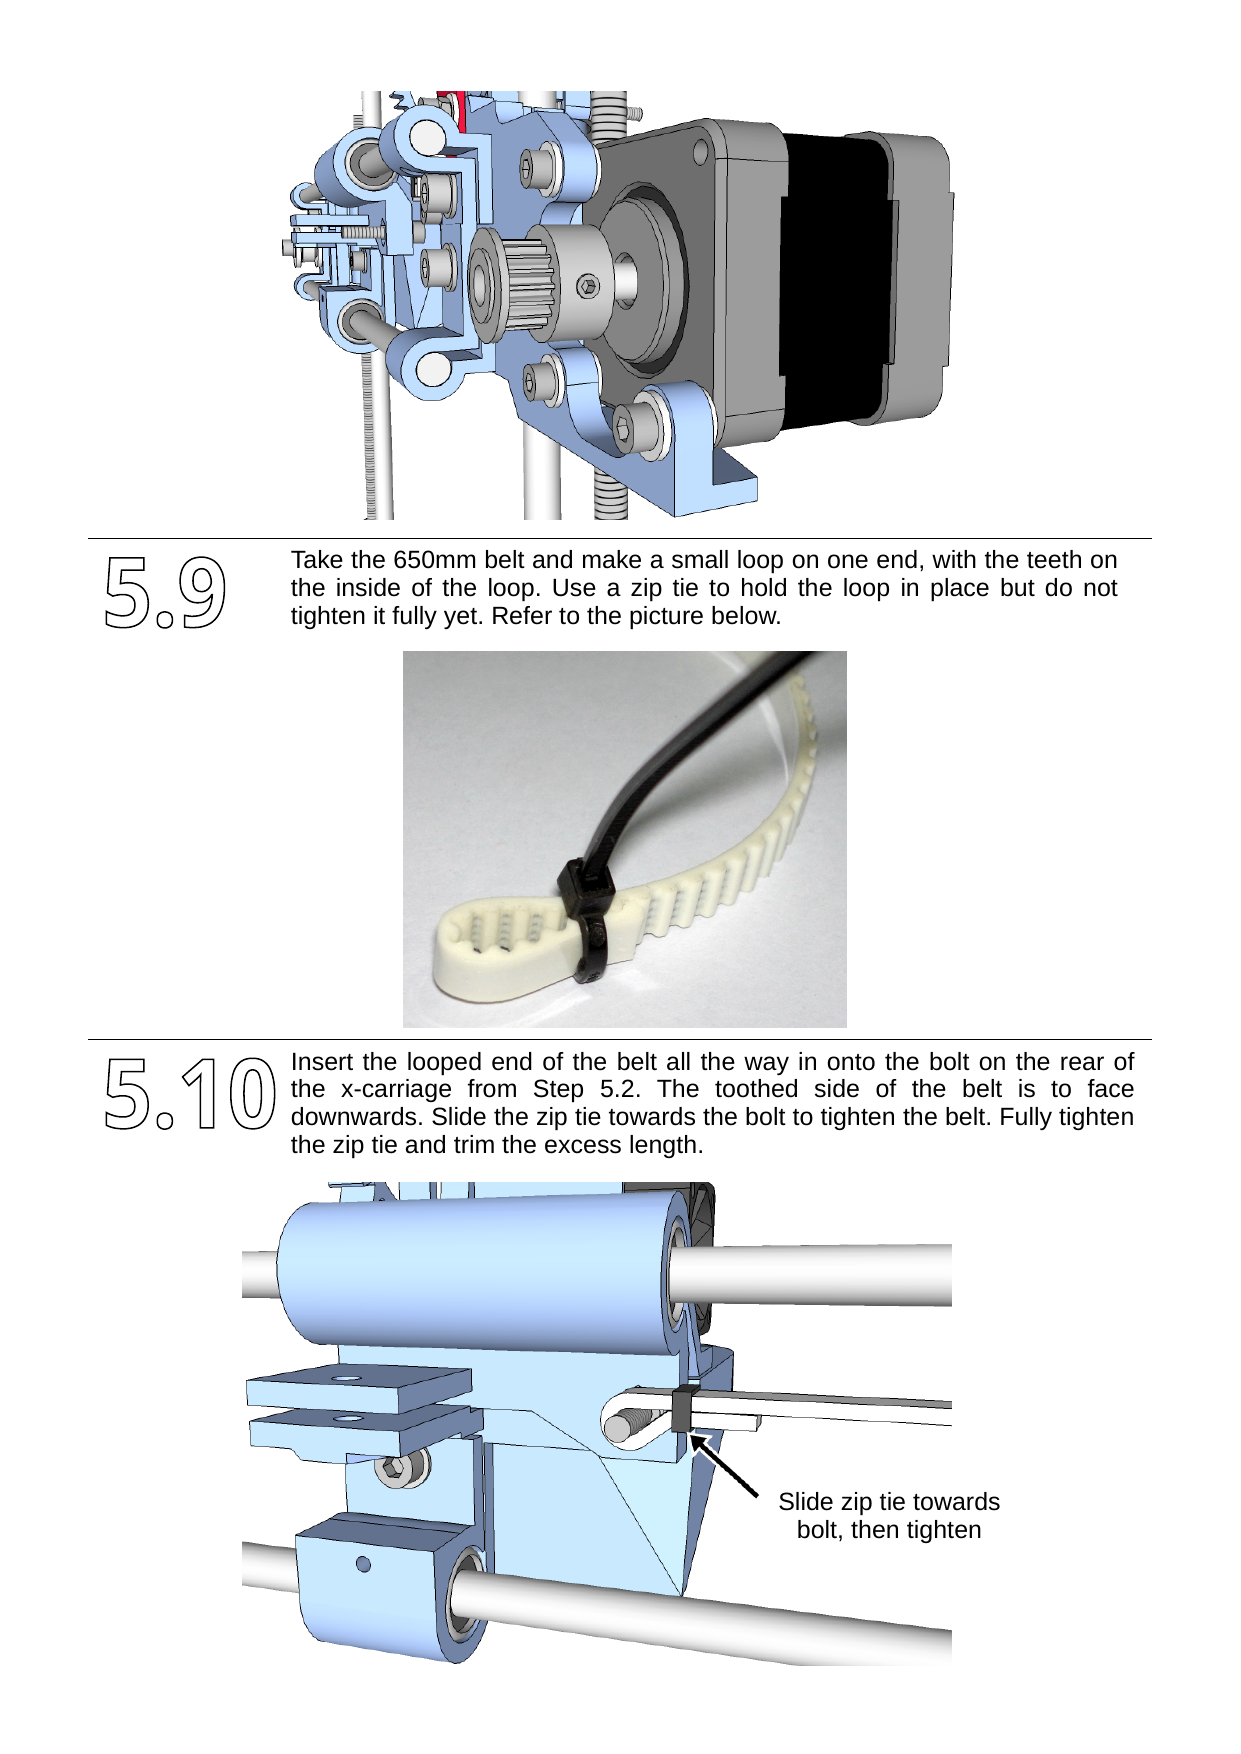

Take the 650mm belt and make a small loop on one end, with the teeth on the inside of the loop. Use a zip tie to hold the loop in place but do not tighten it fully yet. Refer to the picture below.
5.9
Insert the looped end of the belt all the way in onto the bolt on the rear of the x-carriage from Step 5.2. The toothed side of the belt is to face downwards. Slide the zip tie towards the bolt to tighten the belt. Fully tighten the zip tie and trim the excess length.
5.10
Slide zip tie towards
bolt, then tighten